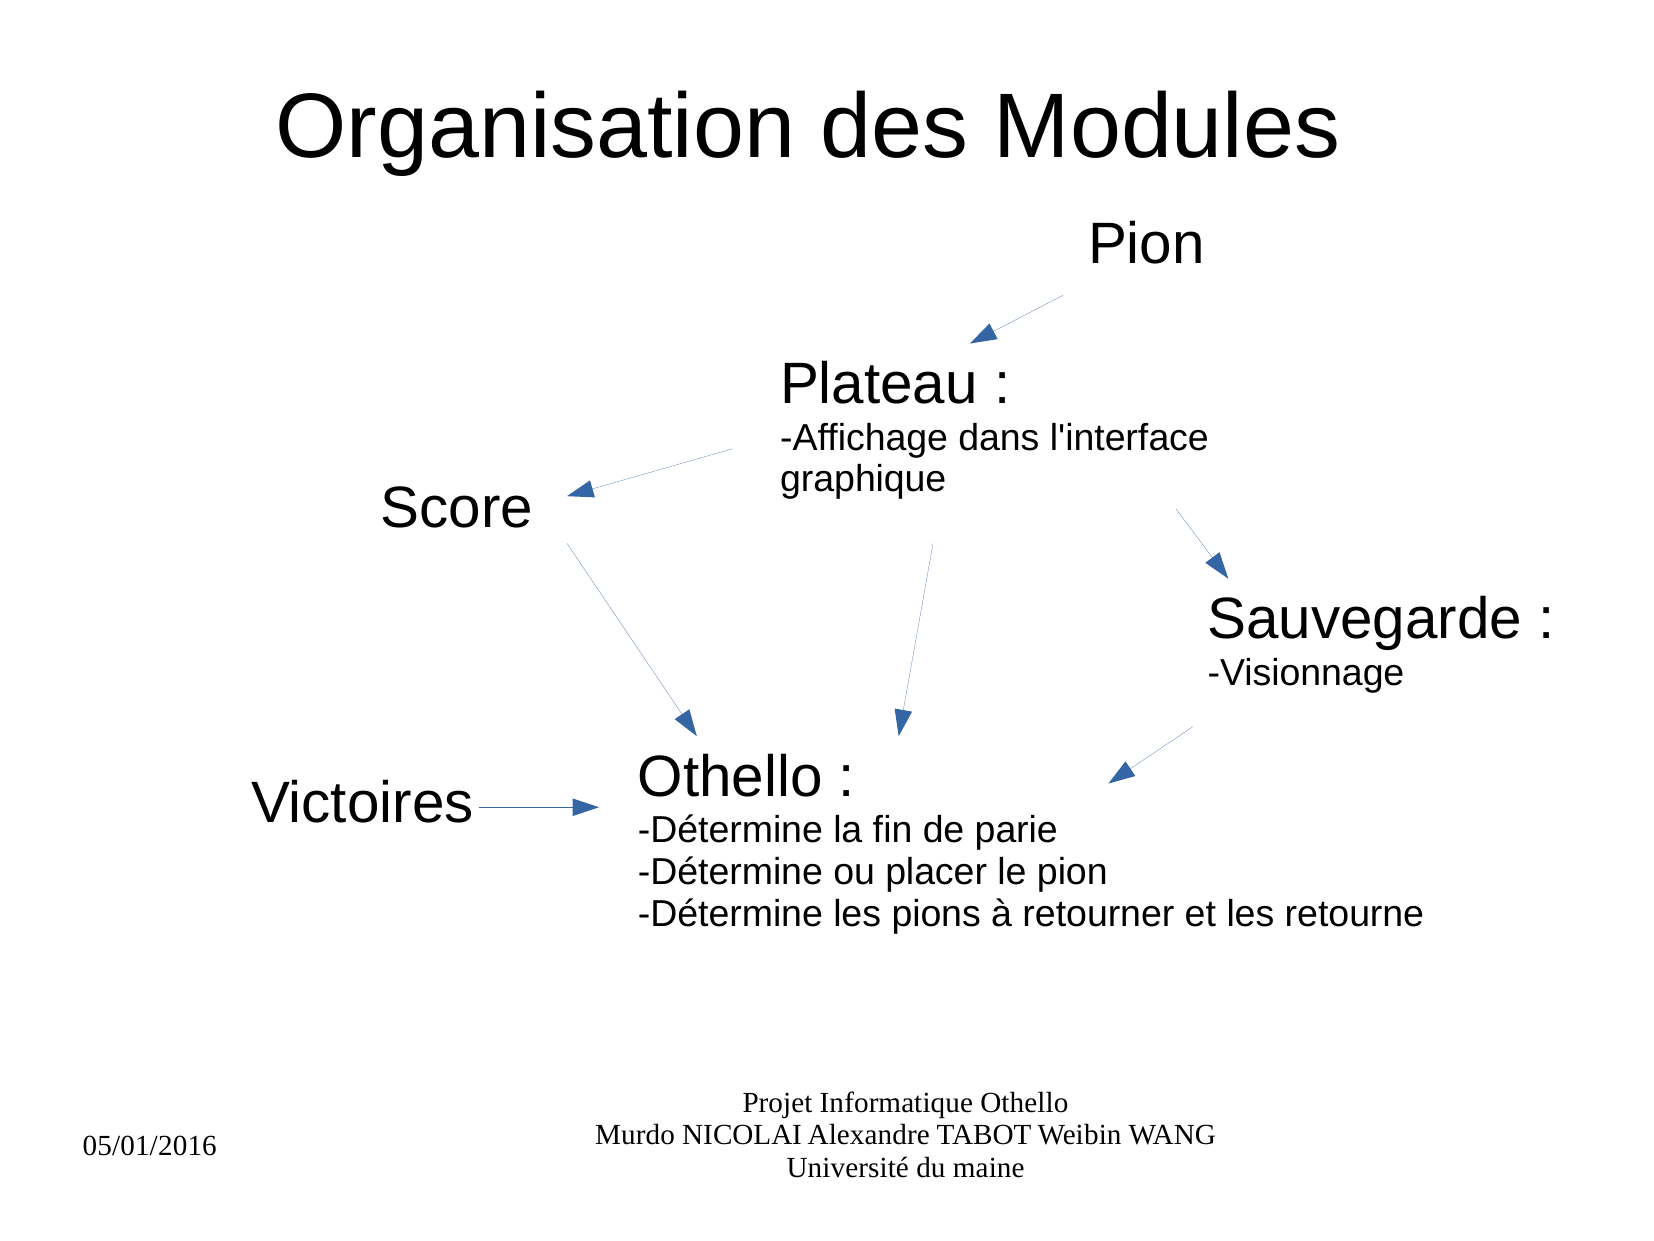

# Organisation des Modules
Pion
Plateau :
-Affichage dans l'interface graphique
Score
Sauvegarde :
-Visionnage
Othello :
-Détermine la fin de parie
-Détermine ou placer le pion
-Détermine les pions à retourner et les retourne
Victoires